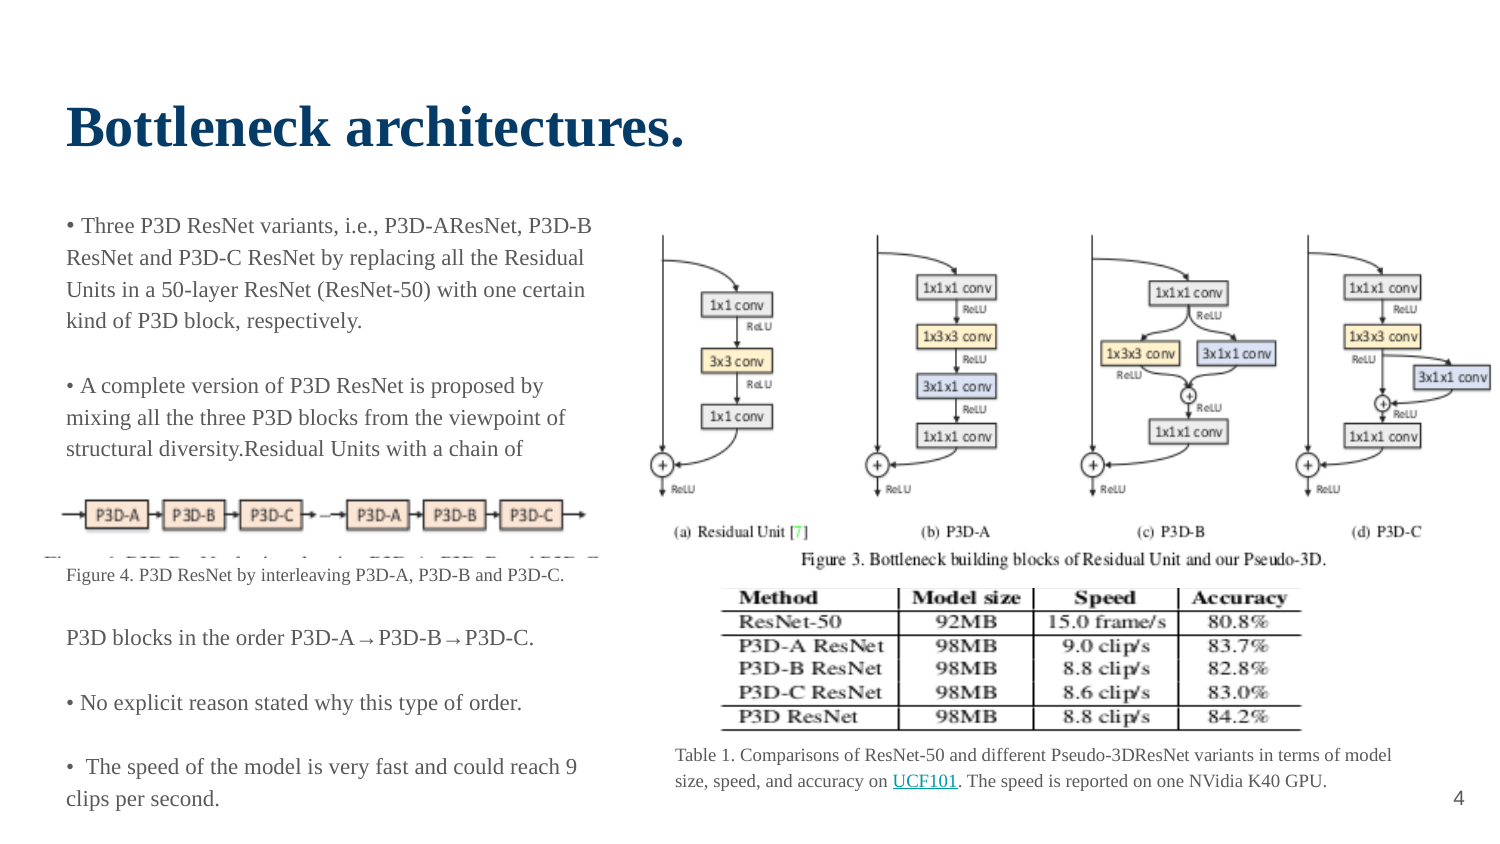

# Bottleneck architectures.
Table 1. Comparisons of ResNet-50 and different Pseudo-3DResNet variants in terms of model size, speed, and accuracy on UCF101. The speed is reported on one NVidia K40 GPU.
• Three P3D ResNet variants, i.e., P3D-AResNet, P3D-B ResNet and P3D-C ResNet by replacing all the Residual Units in a 50-layer ResNet (ResNet-50) with one certain kind of P3D block, respectively.
• A complete version of P3D ResNet is proposed by mixing all the three P3D blocks from the viewpoint of structural diversity.Residual Units with a chain of
Figure 4. P3D ResNet by interleaving P3D-A, P3D-B and P3D-C.
P3D blocks in the order P3D-A→P3D-B→P3D-C.
• No explicit reason stated why this type of order.
• The speed of the model is very fast and could reach 9 clips per second.